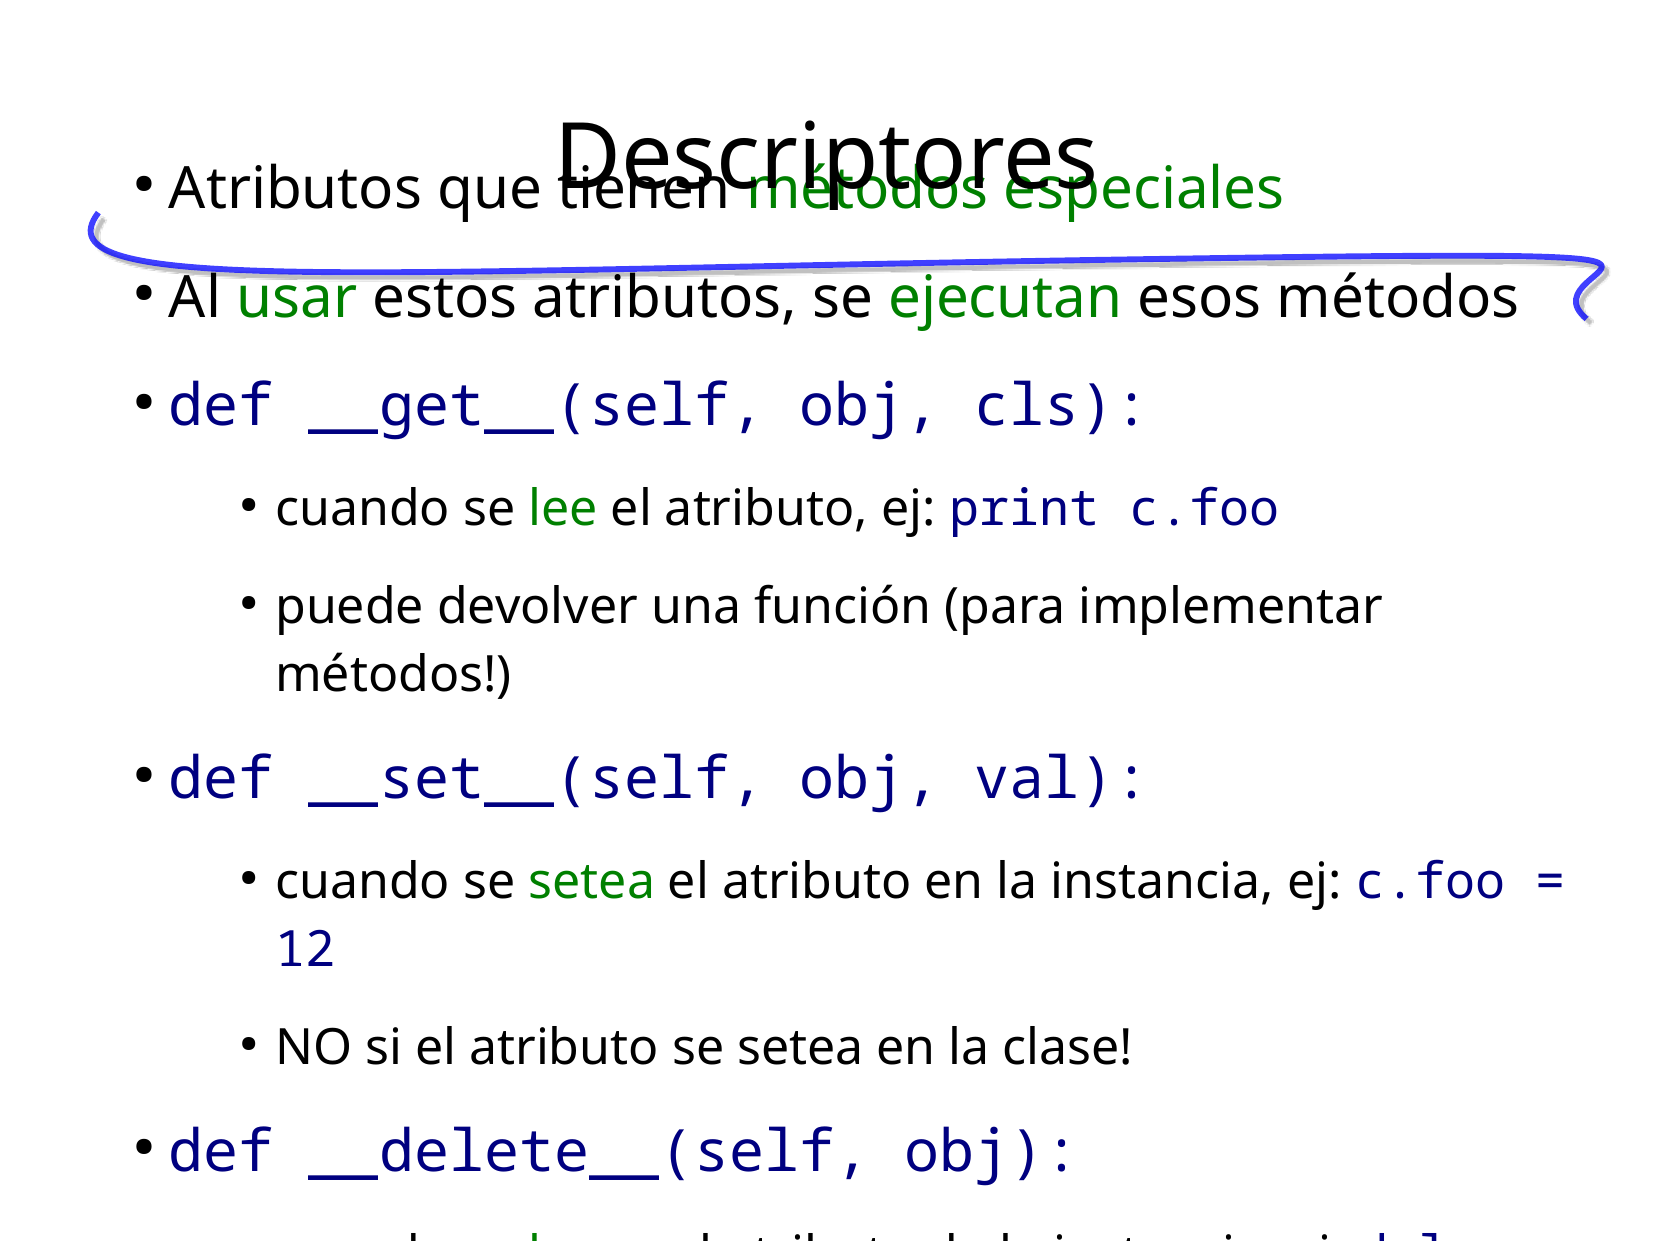

Descriptores
# Atributos que tienen métodos especiales
Al usar estos atributos, se ejecutan esos métodos
def __get__(self, obj, cls):
cuando se lee el atributo, ej: print c.foo
puede devolver una función (para implementar métodos!)
def __set__(self, obj, val):
cuando se setea el atributo en la instancia, ej: c.foo = 12
NO si el atributo se setea en la clase!
def __delete__(self, obj):
cuando se borra el atributo de la instancia, ej: del c.foo